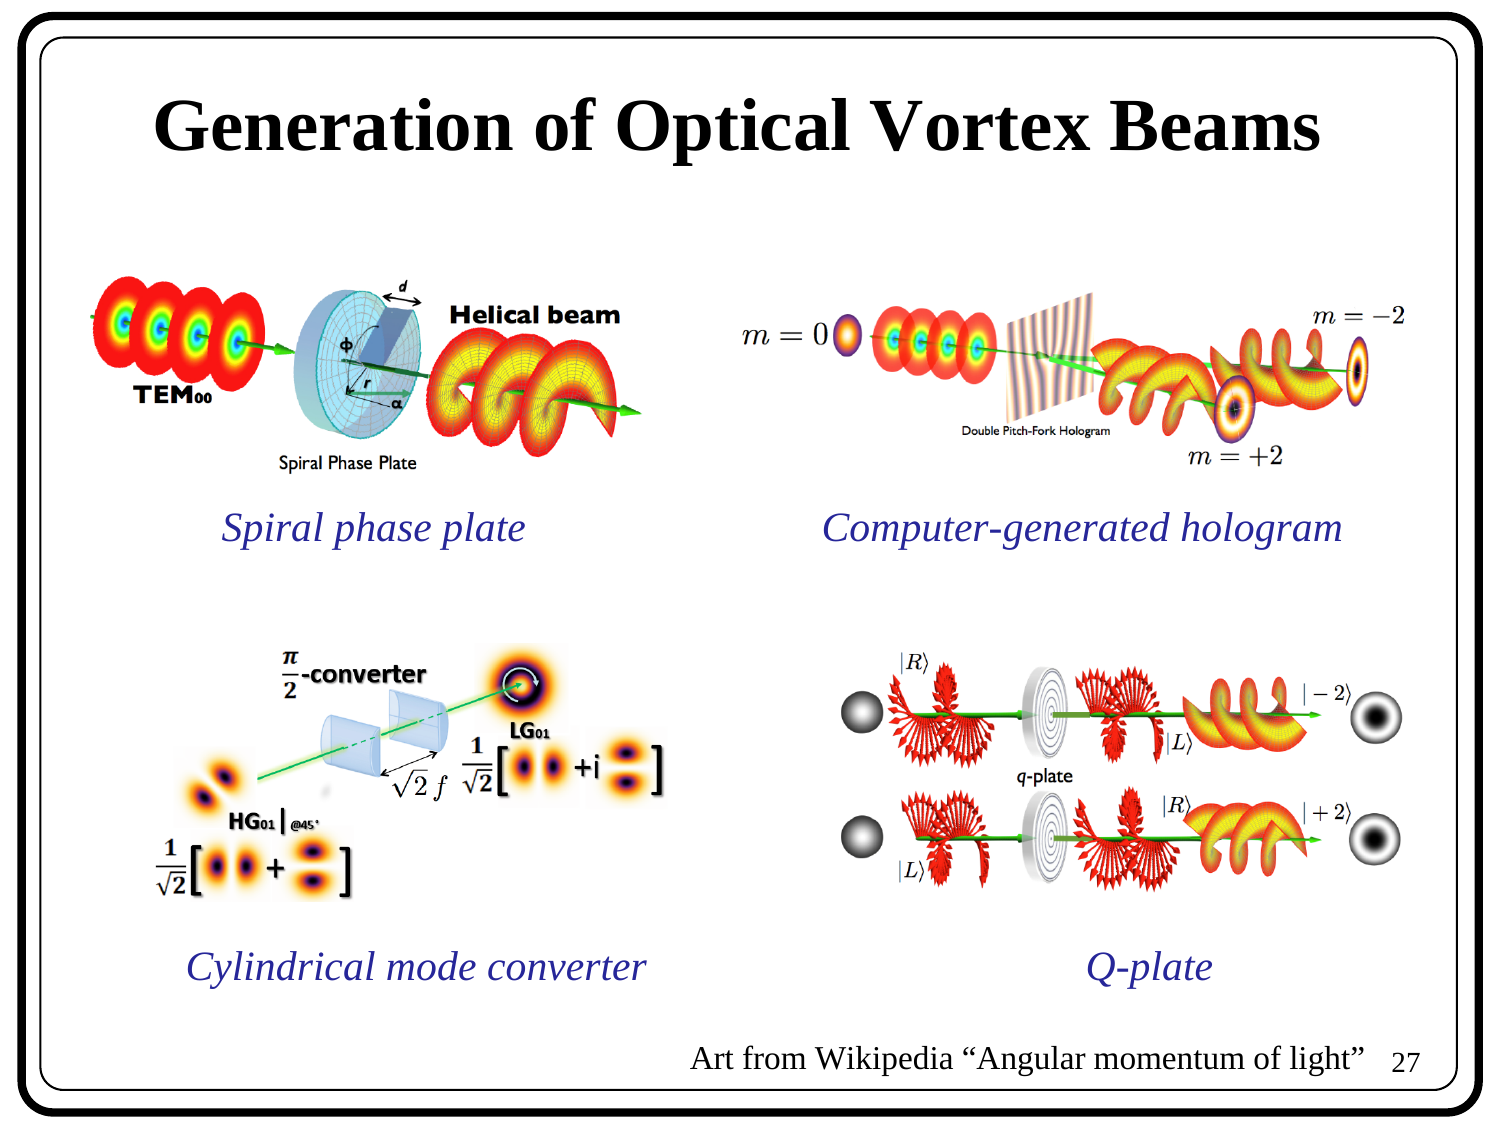

# Generation of Optical Vortex Beams
Spiral phase plate		Computer-generated hologram
Cylindrical mode converter			Q-plate
Art from Wikipedia “Angular momentum of light”